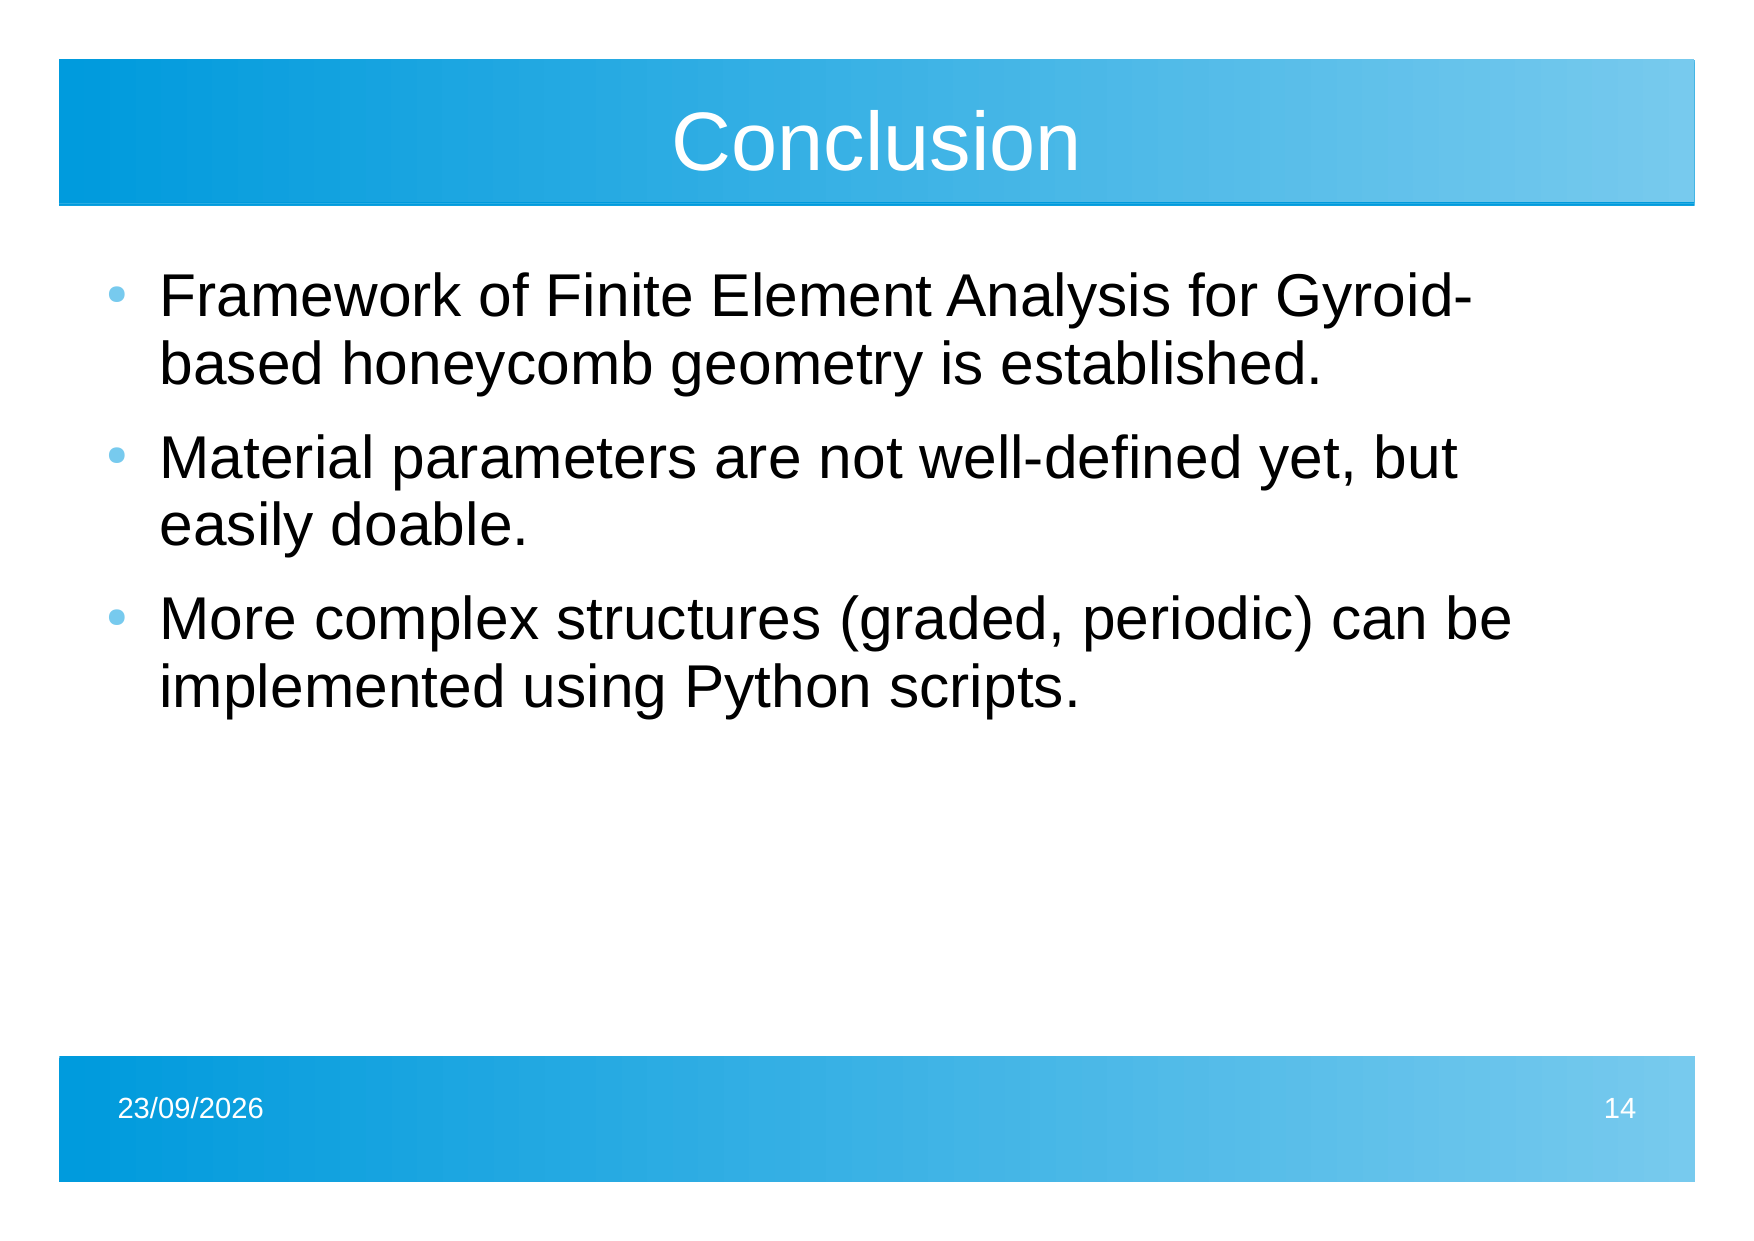

# Conclusion
Framework of Finite Element Analysis for Gyroid-based honeycomb geometry is established.
Material parameters are not well-defined yet, but easily doable.
More complex structures (graded, periodic) can be implemented using Python scripts.
14